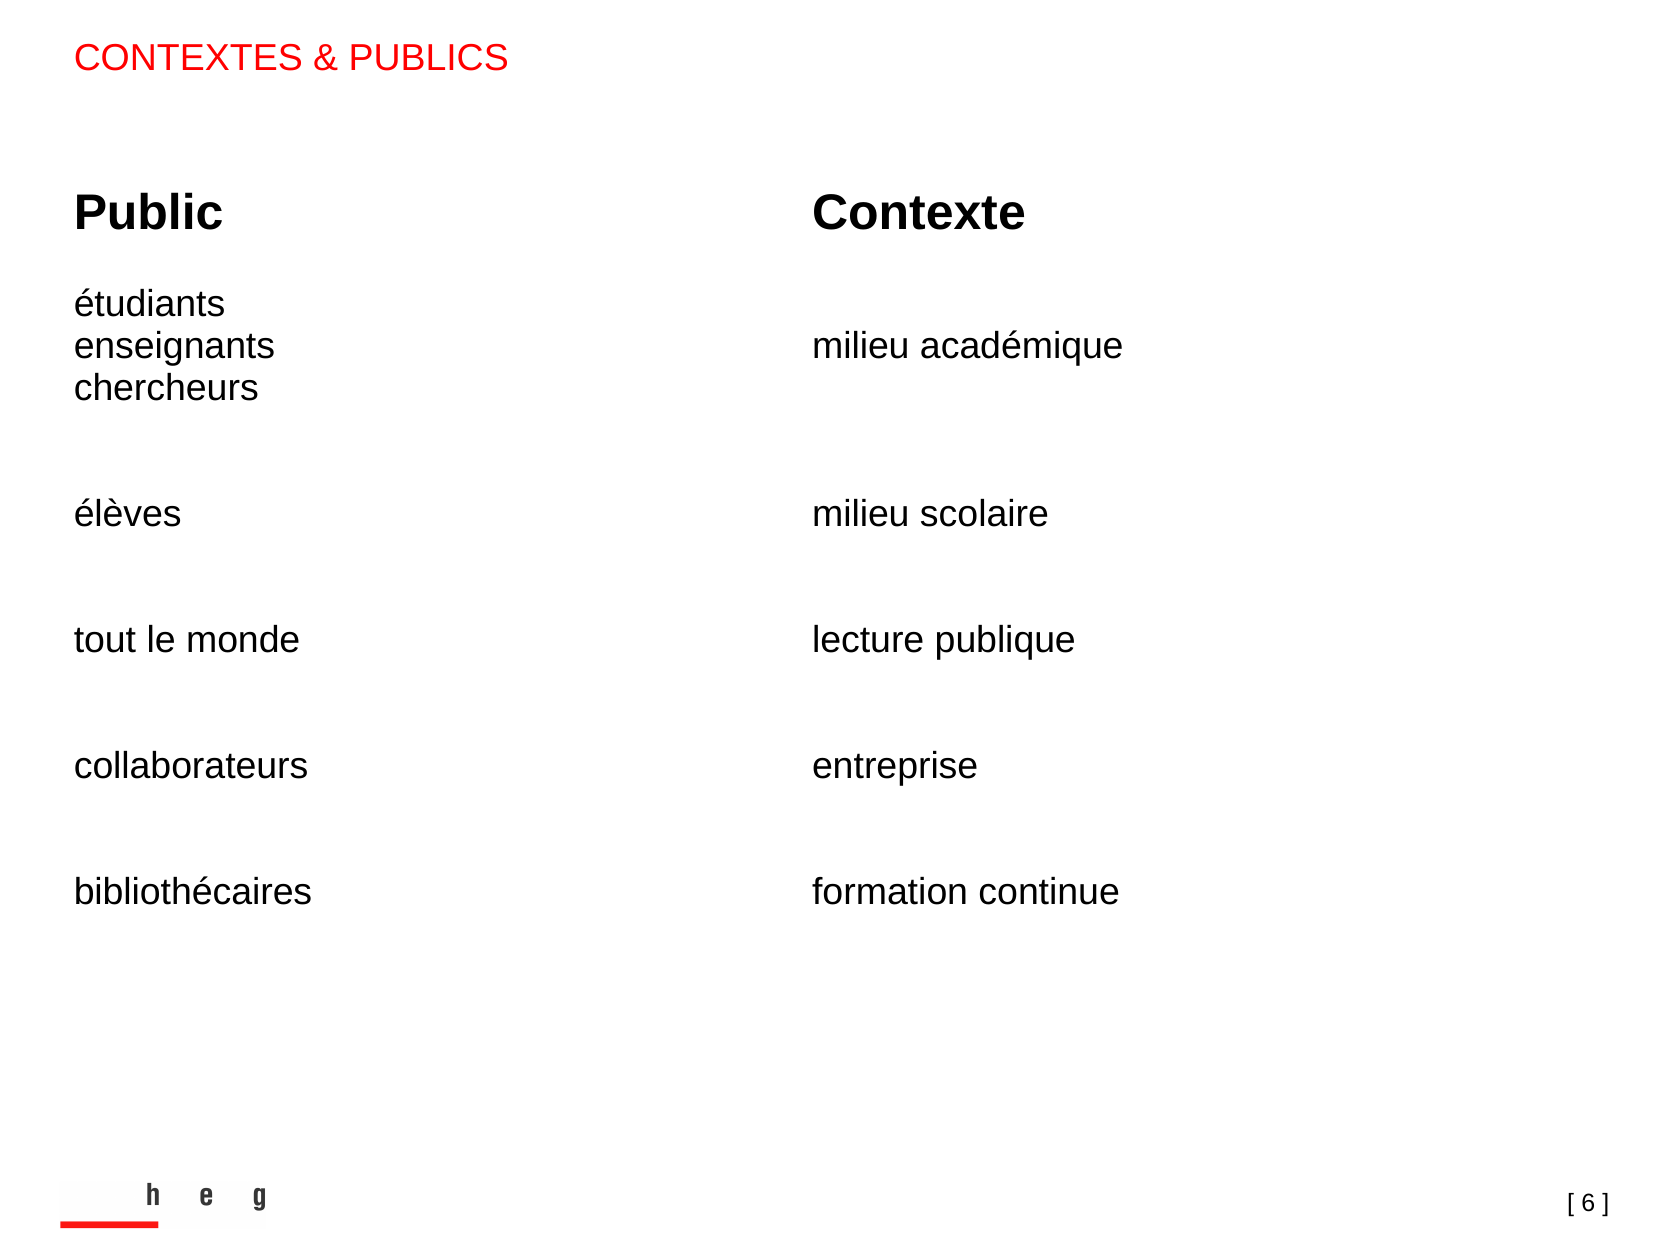

CONTEXTES & PUBLICS
Public	Contexte
étudiants
enseignants	milieu académique
chercheurs
élèves	milieu scolaire
tout le monde	lecture publique
collaborateurs	entreprise
bibliothécaires	formation continue